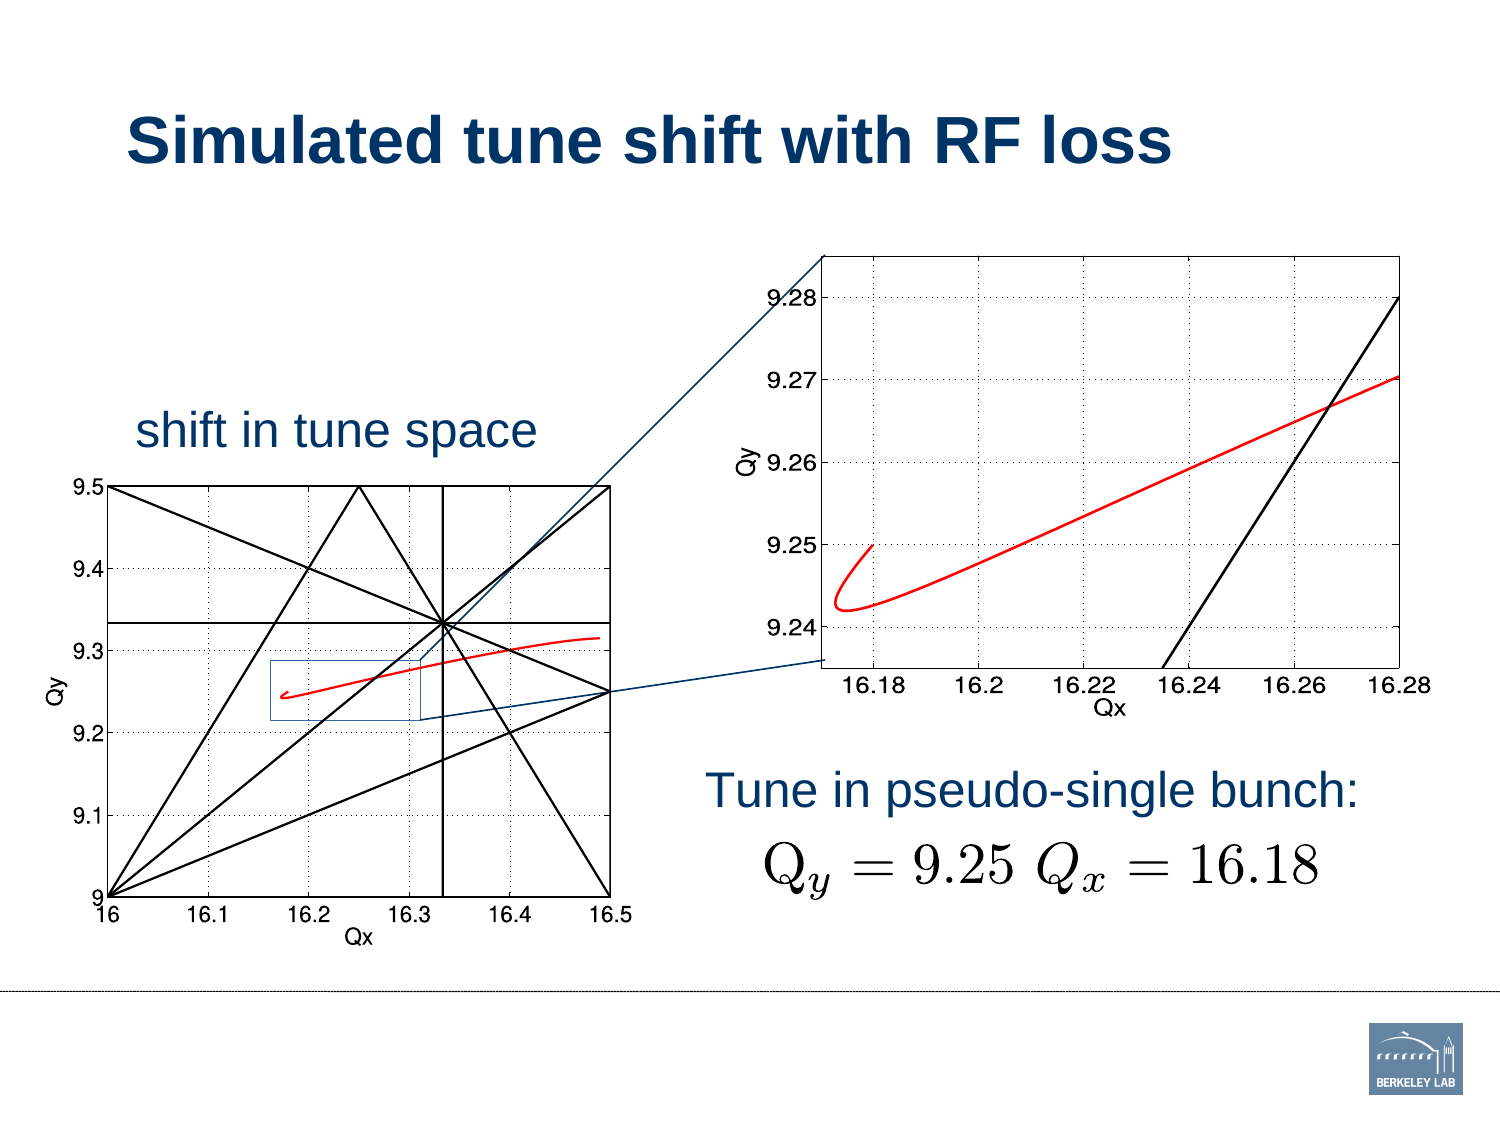

# Simulated tune shift with RF loss
Section 1: Berkeley Lab Mission
SUBTITLE HERE IF NECESSARY
shift in tune space
Tune in pseudo-single bunch: